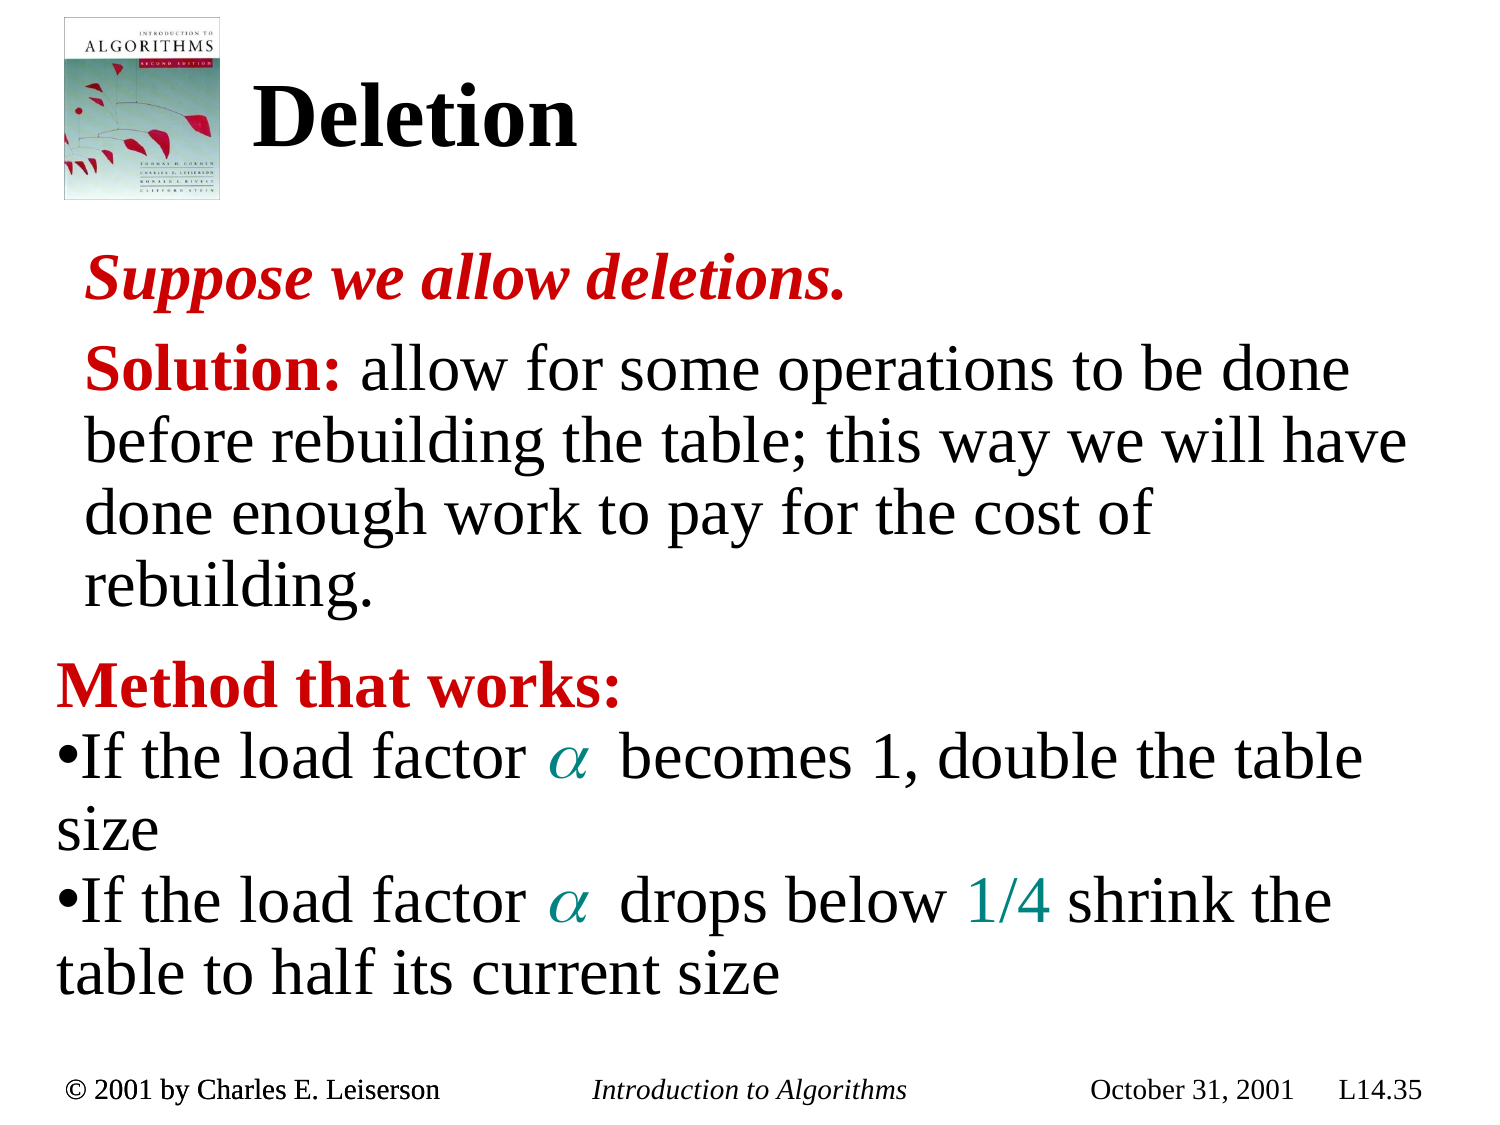

# Deletion
Suppose we allow deletions.
Solution: allow for some operations to be done before rebuilding the table; this way we will have done enough work to pay for the cost of rebuilding.
Method that works:
If the load factor  becomes 1, double the table size
If the load factor  drops below 1/4 shrink the table to half its current size
Introduction to Algorithms
October 31, 2001 L14.